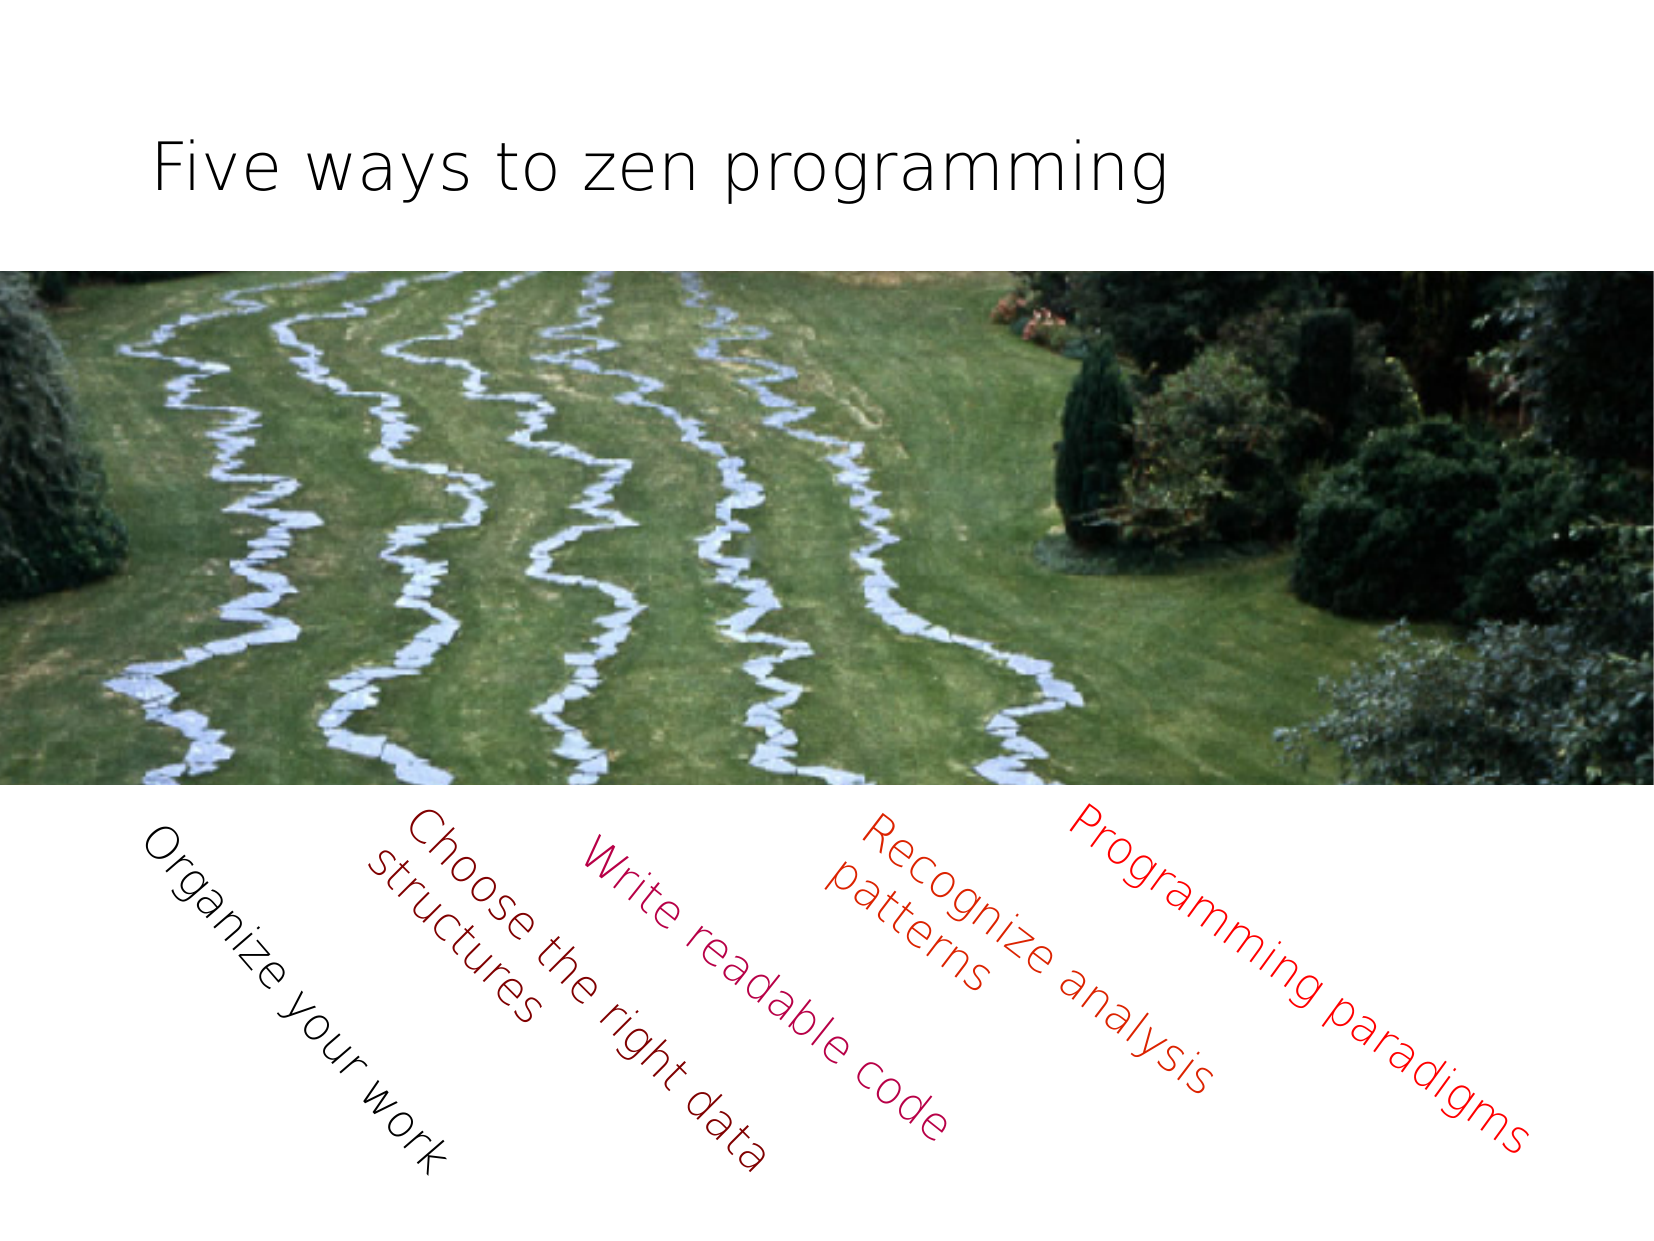

# Five ways to zen programming
Organize your work
Write readable code
Choose the right data
structures
Programming paradigms
Recognize analysis
patterns